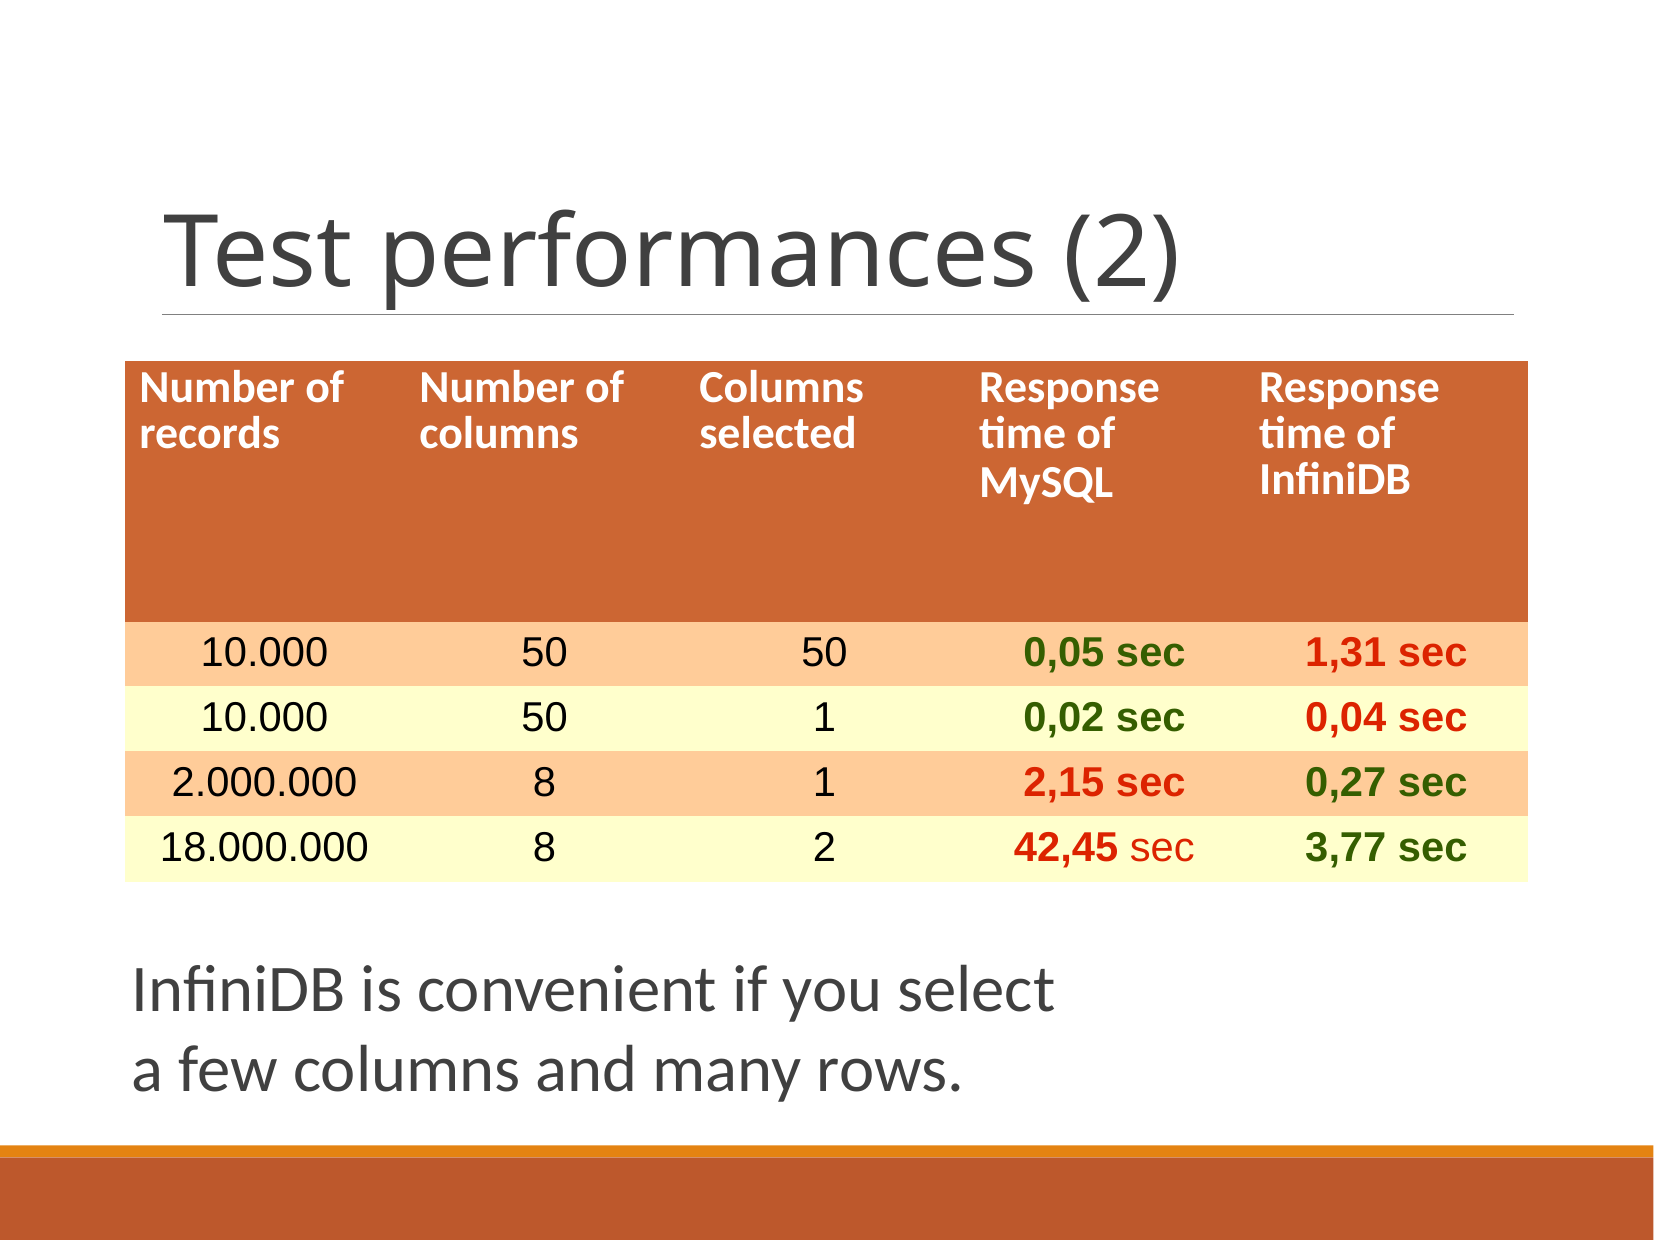

Test performances (2)
| Number of records | Number of columns | Columns selected | Response time of MySQL | Response time of InfiniDB |
| --- | --- | --- | --- | --- |
| 10.000 | 50 | 50 | 0,05 sec | 1,31 sec |
| 10.000 | 50 | 1 | 0,02 sec | 0,04 sec |
| 2.000.000 | 8 | 1 | 2,15 sec | 0,27 sec |
| 18.000.000 | 8 | 2 | 42,45 sec | 3,77 sec |
InfiniDB is convenient if you select
a few columns and many rows.